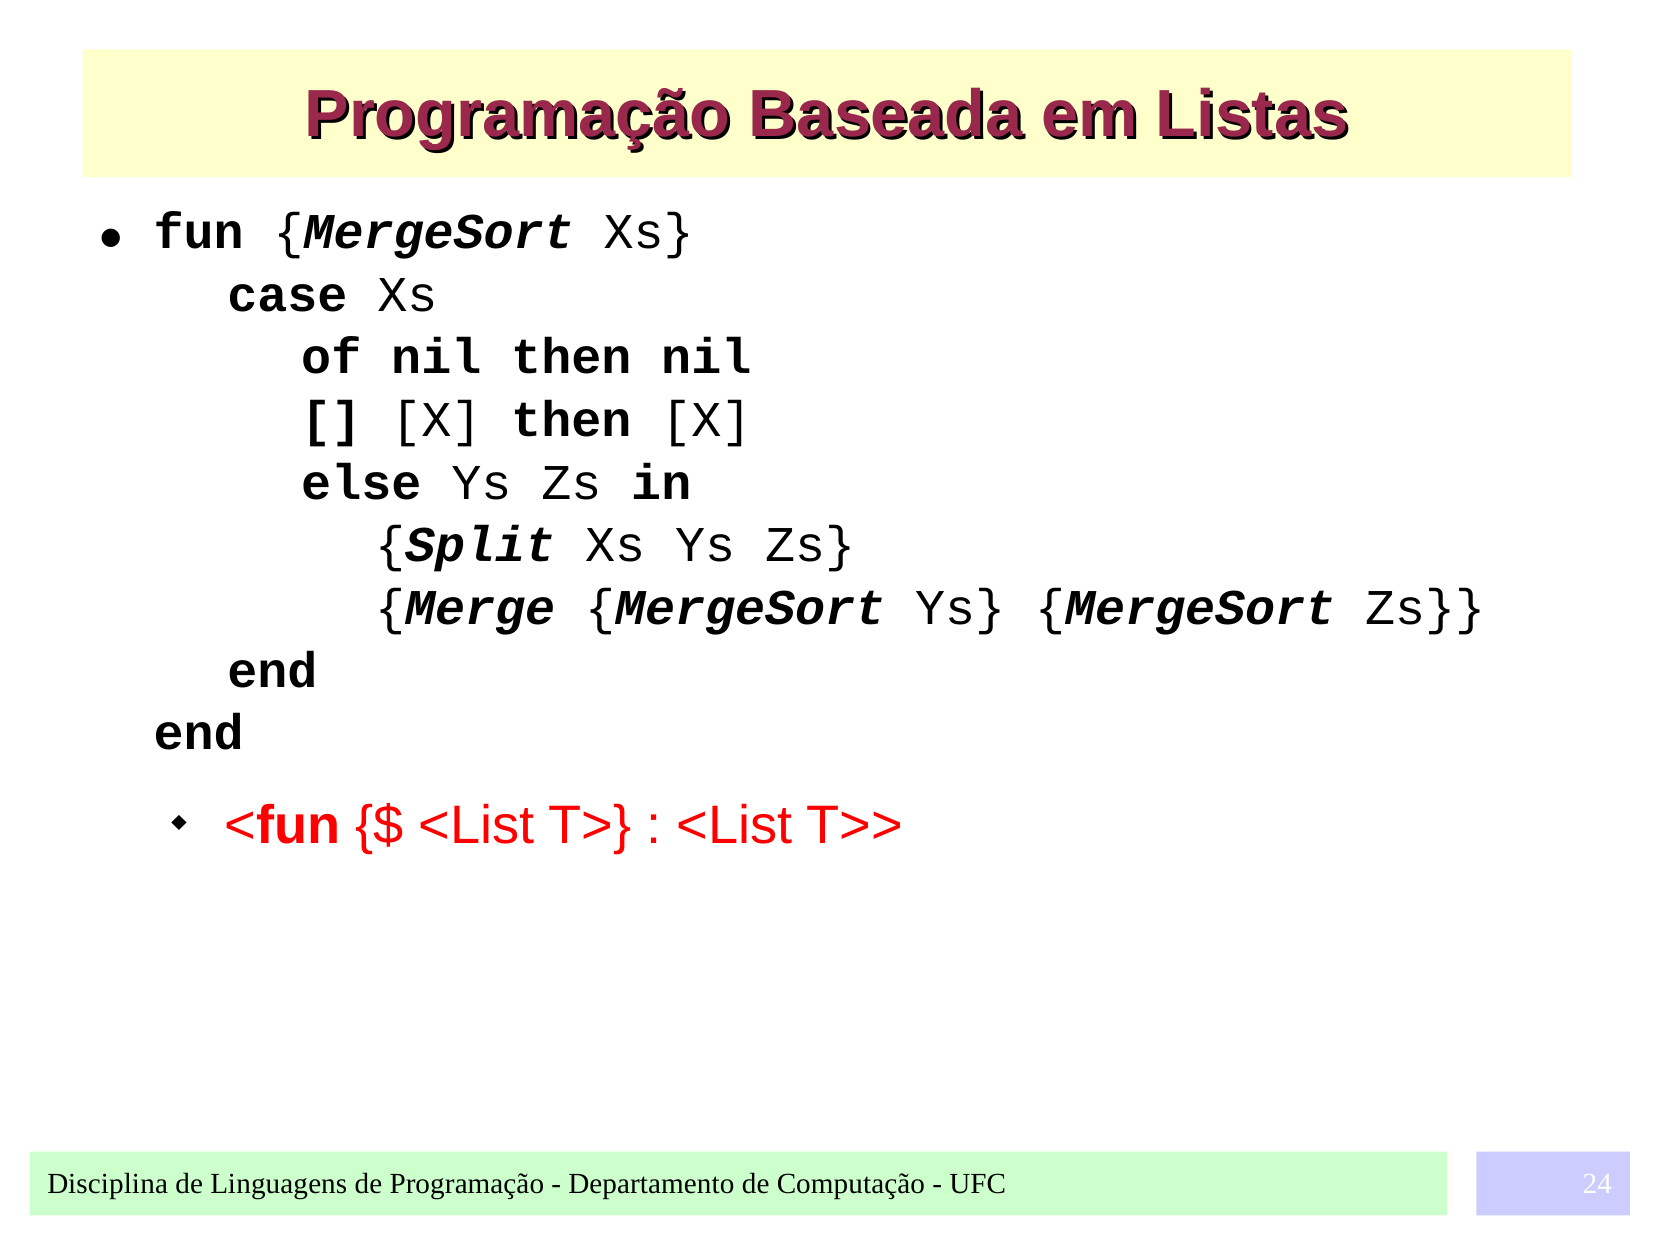

# Programação Baseada em Listas
fun {MergeSort Xs}
	case Xs
		of nil then nil
		[] [X] then [X]
		else Ys Zs in
			{Split Xs Ys Zs}
			{Merge {MergeSort Ys} {MergeSort Zs}}
	end
end
<fun {$ <List T>} : <List T>>
Disciplina de Linguagens de Programação - Departamento de Computação - UFC
24